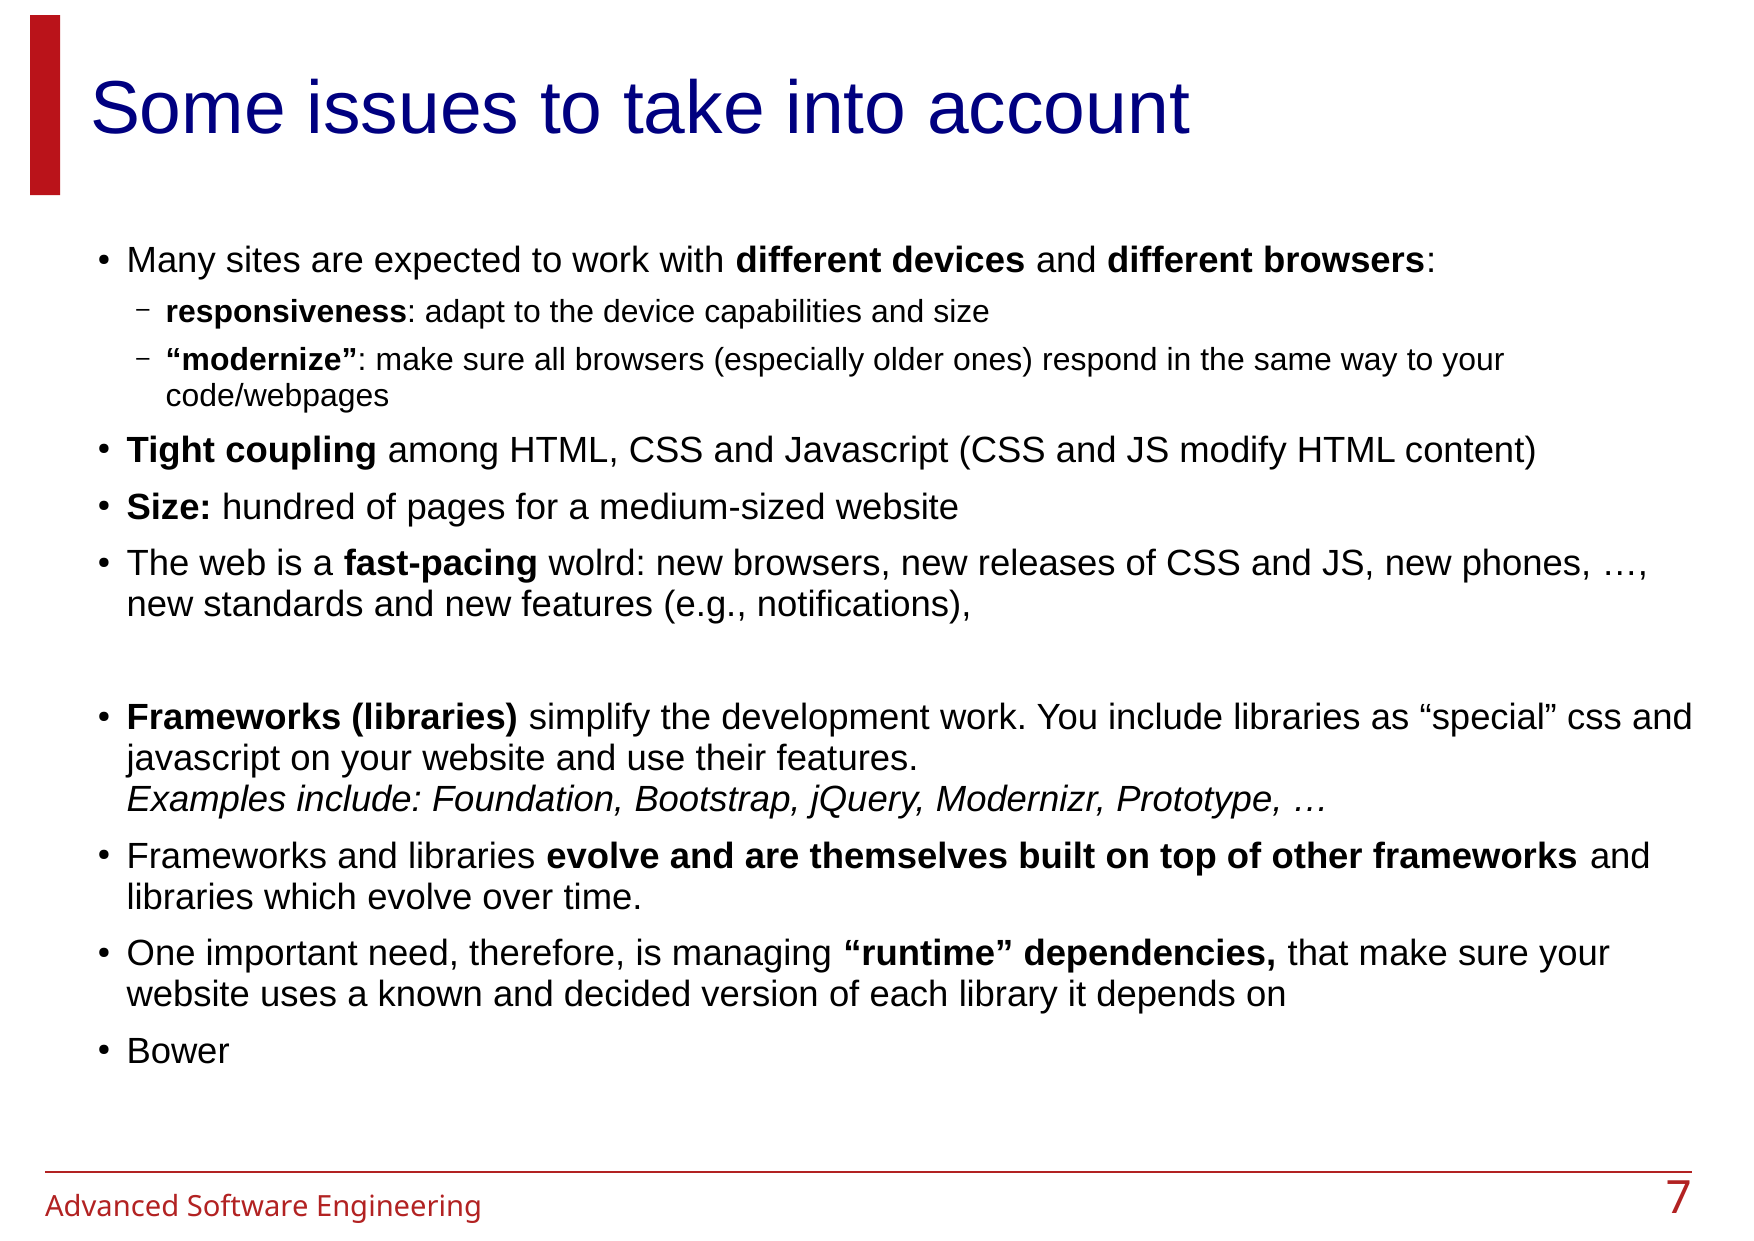

# Some issues to take into account
Many sites are expected to work with different devices and different browsers:
responsiveness: adapt to the device capabilities and size
“modernize”: make sure all browsers (especially older ones) respond in the same way to your code/webpages
Tight coupling among HTML, CSS and Javascript (CSS and JS modify HTML content)
Size: hundred of pages for a medium-sized website
The web is a fast-pacing wolrd: new browsers, new releases of CSS and JS, new phones, …, new standards and new features (e.g., notifications),
Frameworks (libraries) simplify the development work. You include libraries as “special” css and javascript on your website and use their features.
Examples include: Foundation, Bootstrap, jQuery, Modernizr, Prototype, …
Frameworks and libraries evolve and are themselves built on top of other frameworks and libraries which evolve over time.
One important need, therefore, is managing “runtime” dependencies, that make sure your website uses a known and decided version of each library it depends on
Bower
7
Advanced Software Engineering